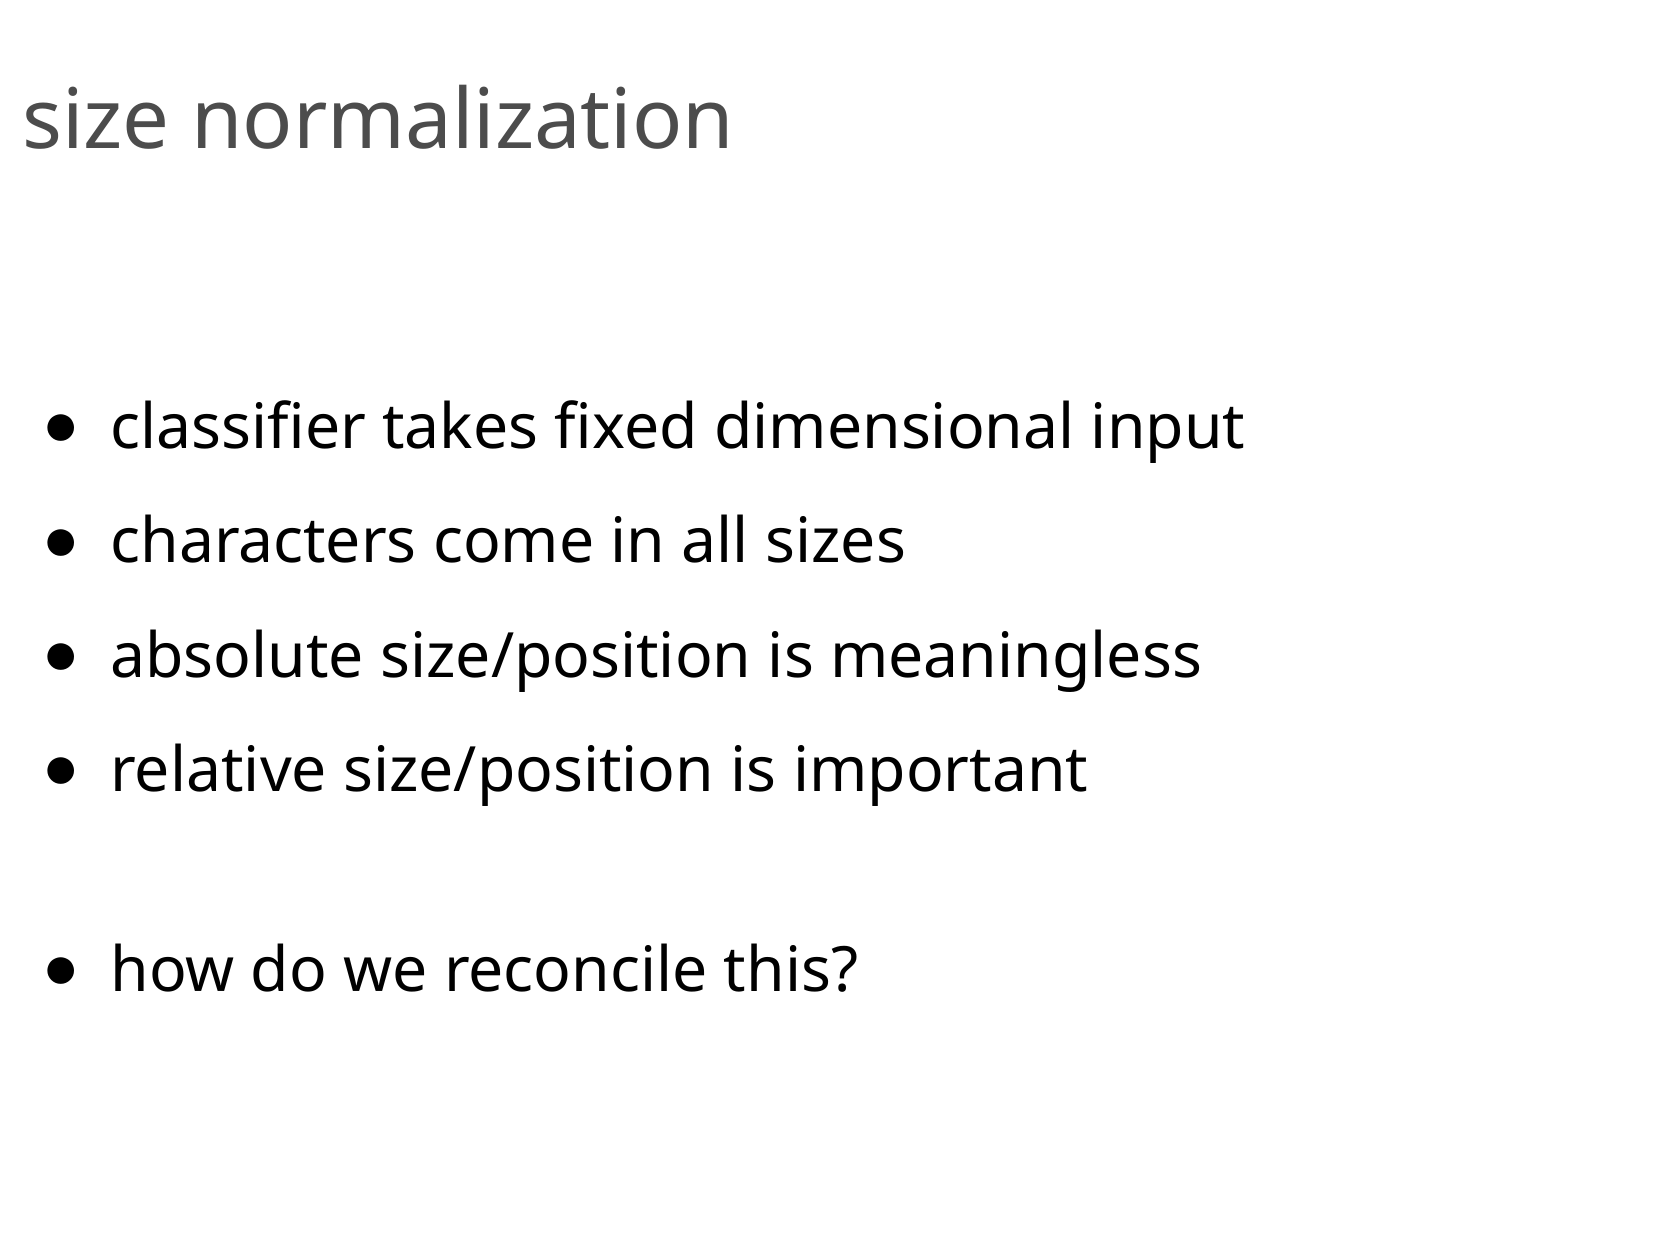

# size normalization
classifier takes fixed dimensional input
characters come in all sizes
absolute size/position is meaningless
relative size/position is important
how do we reconcile this?